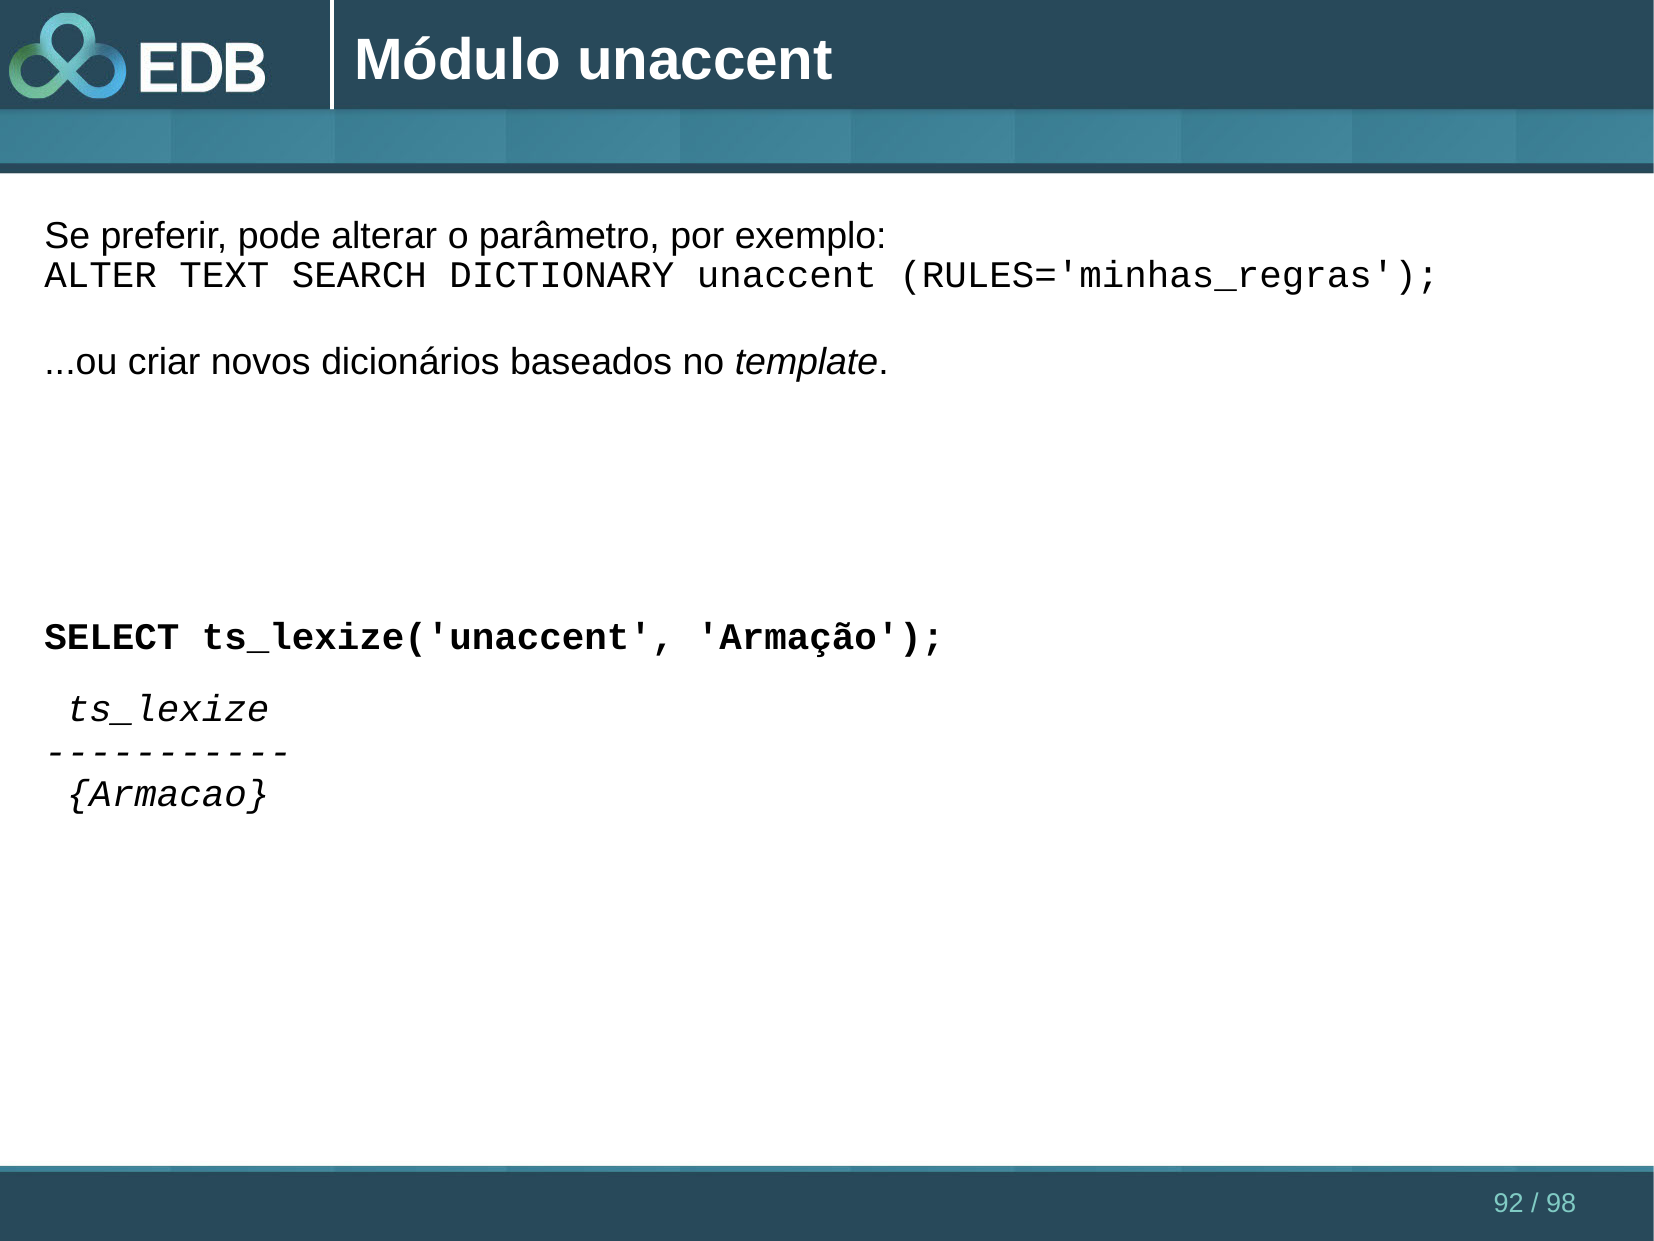

Módulo unaccent
Se preferir, pode alterar o parâmetro, por exemplo:
ALTER TEXT SEARCH DICTIONARY unaccent (RULES='minhas_regras');
...ou criar novos dicionários baseados no template.
# Módulo unaccent
SELECT ts_lexize('unaccent', 'Armação');
 ts_lexize
-----------
 {Armacao}